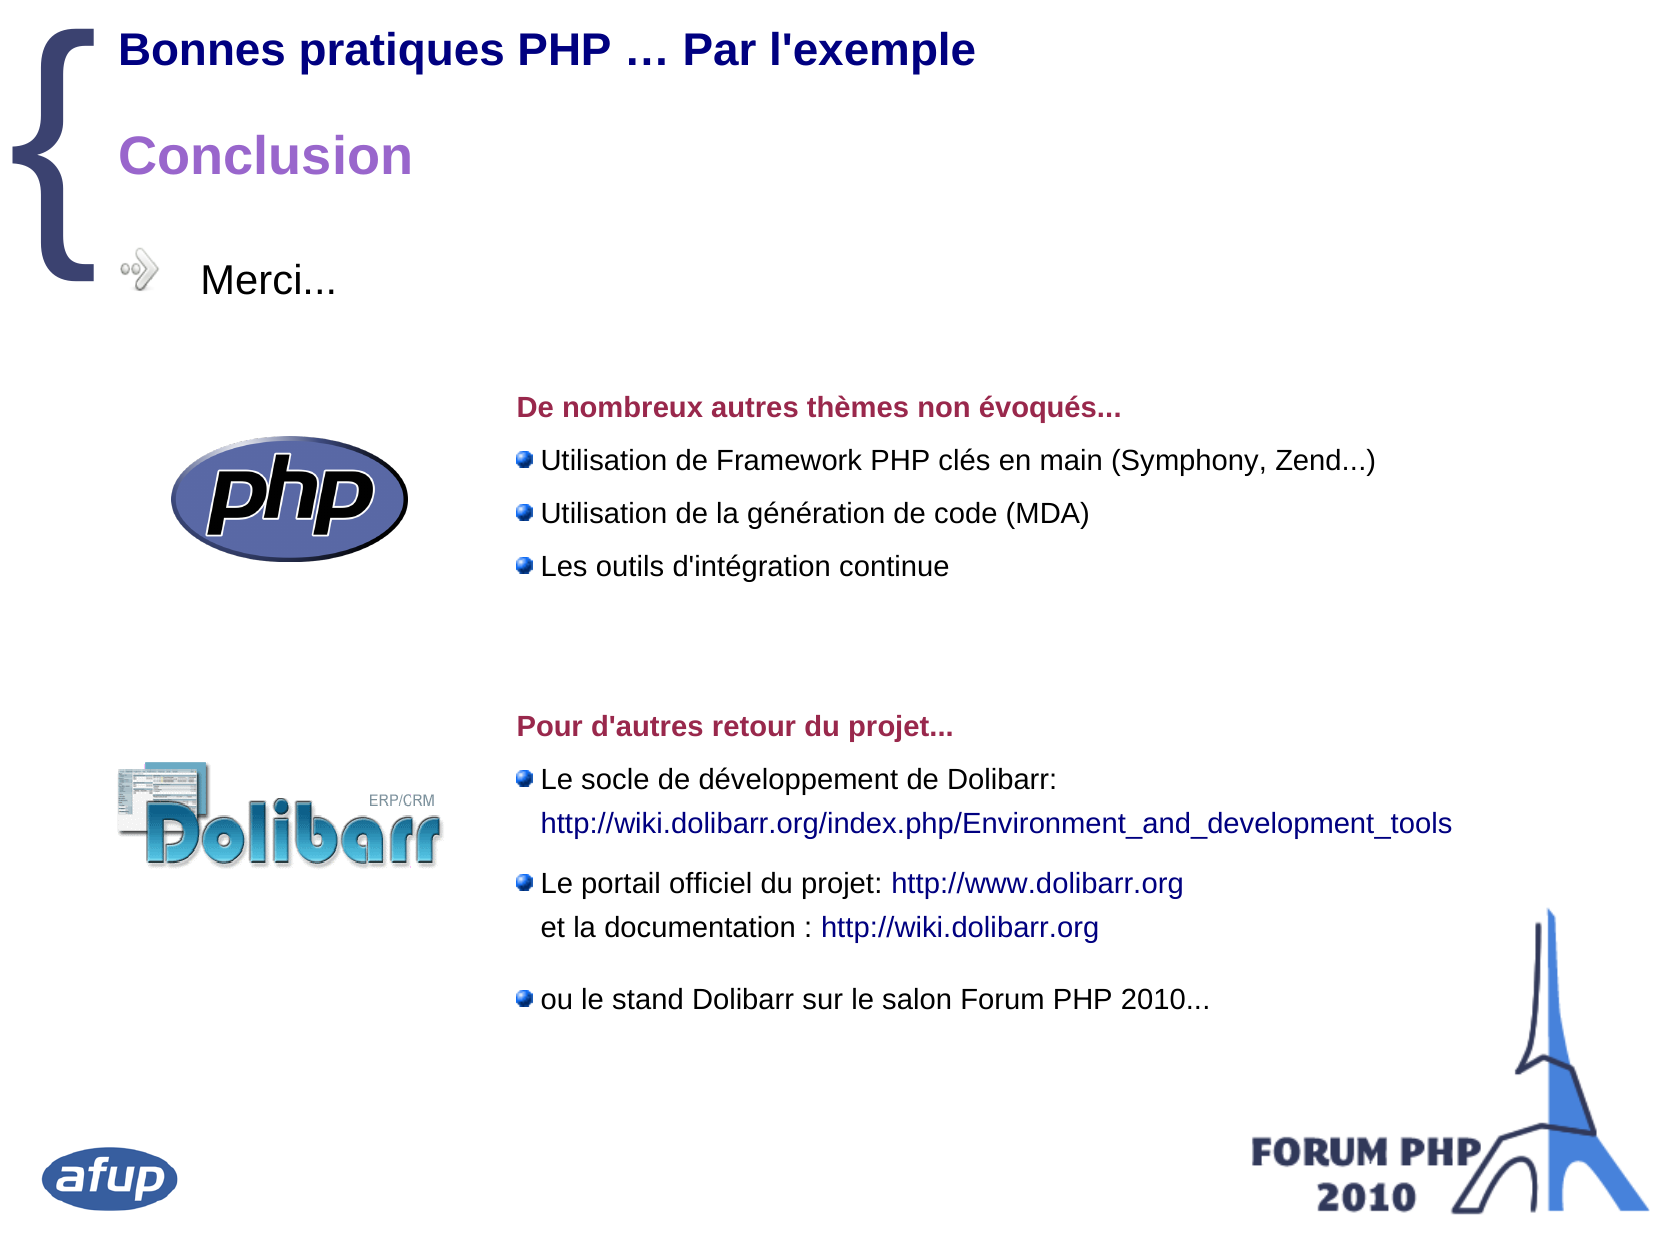

# Bonnes pratiques PHP … Par l'exemple Conclusion
 Merci...
De nombreux autres thèmes non évoqués...
 Utilisation de Framework PHP clés en main (Symphony, Zend...)
 Utilisation de la génération de code (MDA)
 Les outils d'intégration continue
Pour d'autres retour du projet...
 Le socle de développement de Dolibarr:
 http://wiki.dolibarr.org/index.php/Environment_and_development_tools
 Le portail officiel du projet: http://www.dolibarr.org
 et la documentation : http://wiki.dolibarr.org
 ou le stand Dolibarr sur le salon Forum PHP 2010...